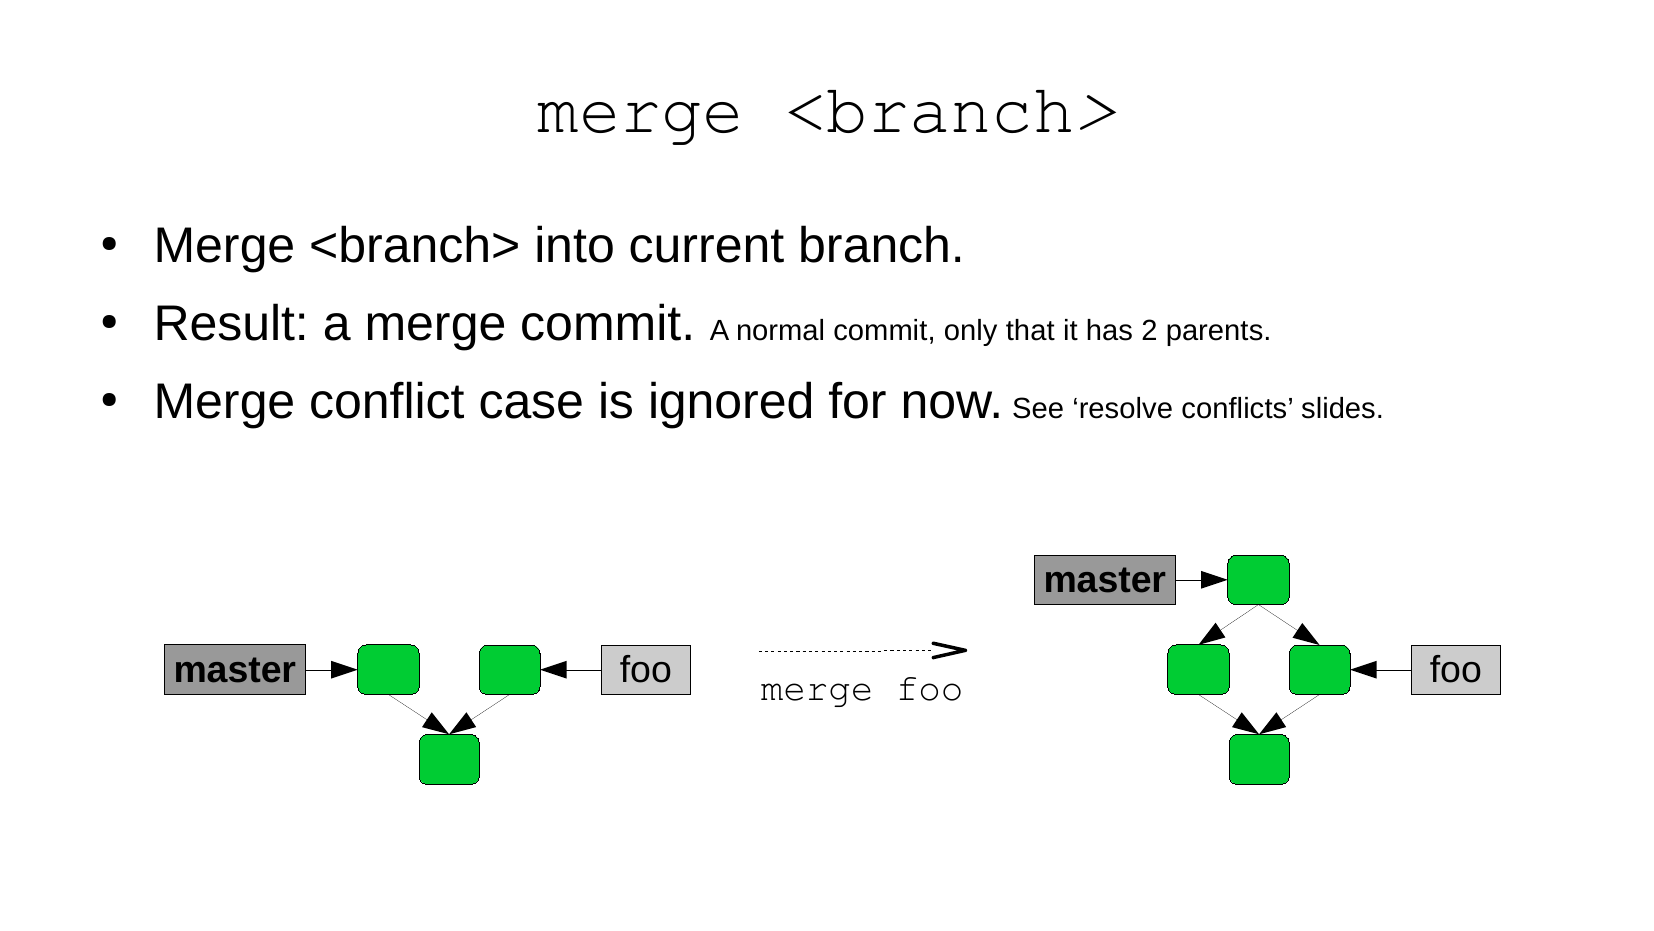

# merge <branch>
Merge <branch> into current branch.
Result: a merge commit. A normal commit, only that it has 2 parents.
Merge conflict case is ignored for now. See ‘resolve conflicts’ slides.
master
master
foo
foo
merge foo